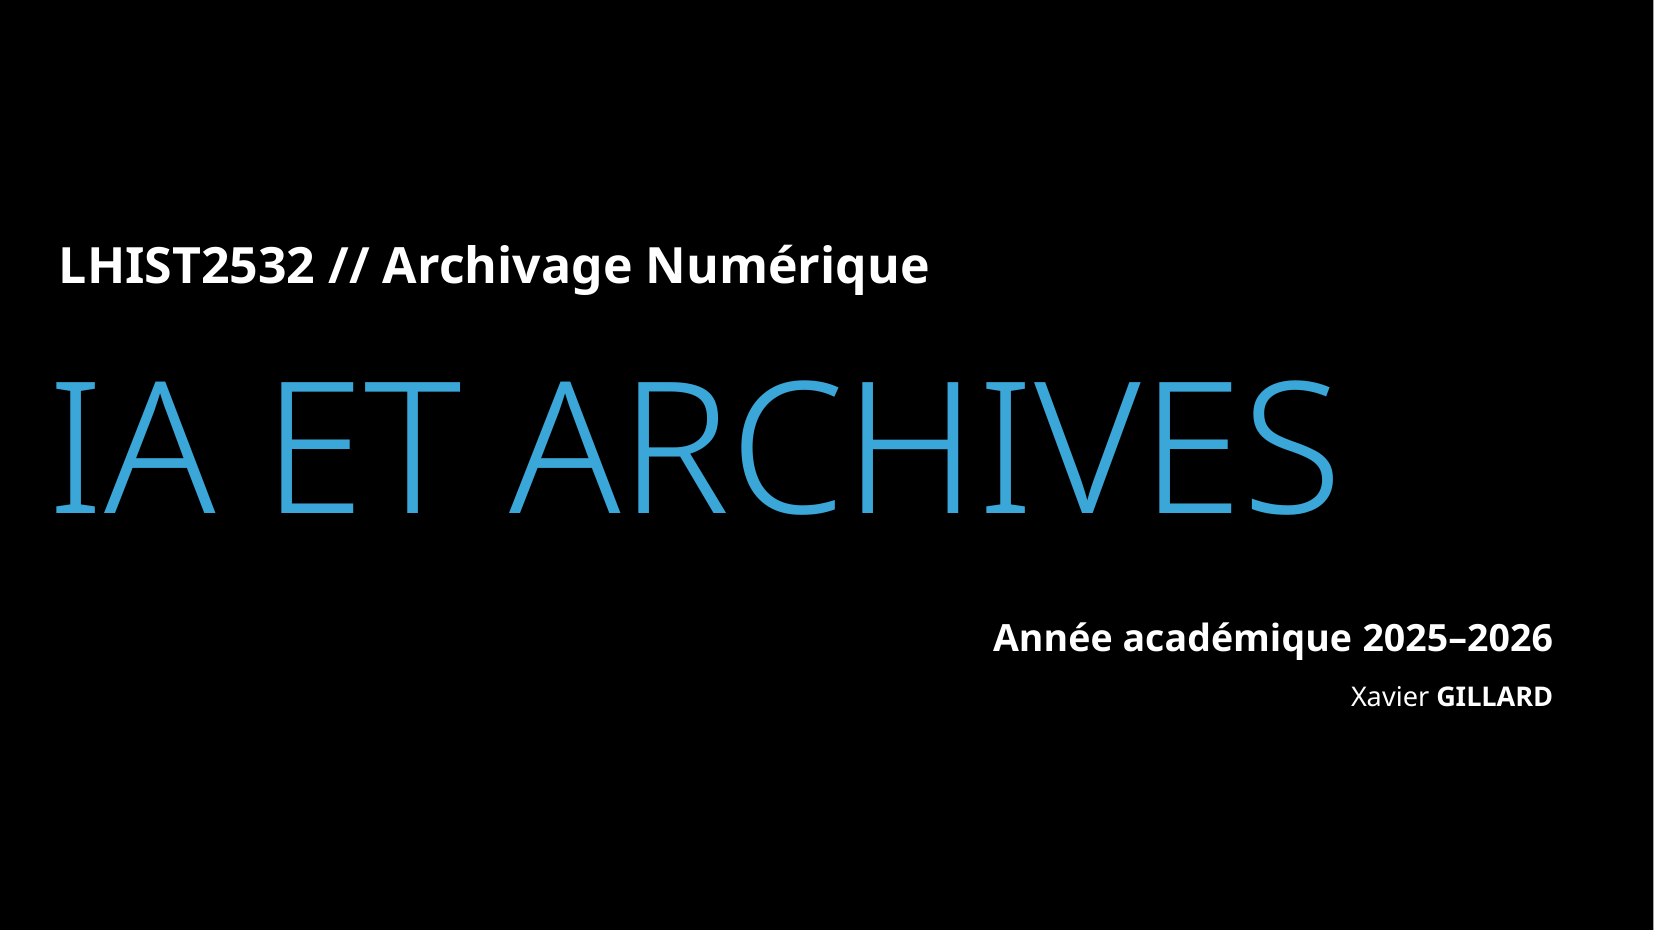

LHIST2532 // Archivage Numérique
# IA et archives
Année académique 2025–2026
Xavier GILLARD